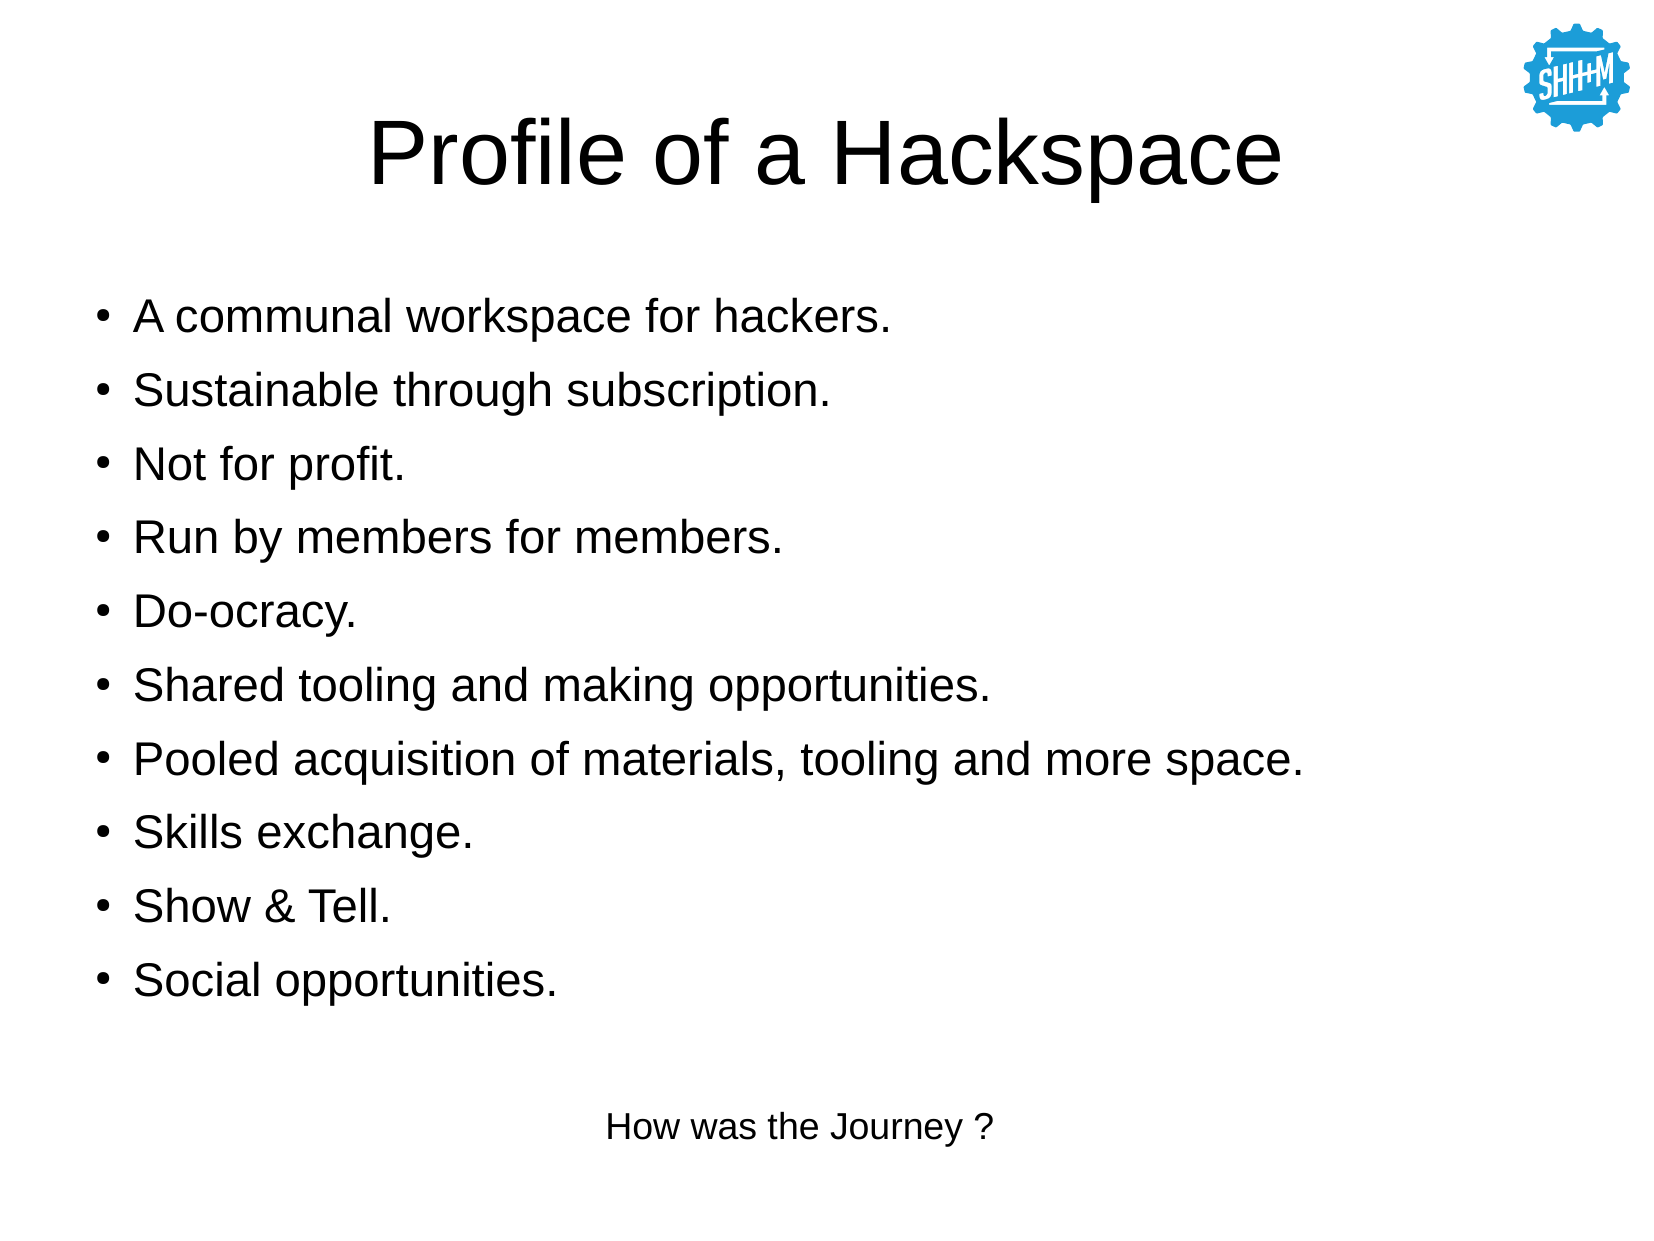

# Profile of a Hackspace
A communal workspace for hackers.
Sustainable through subscription.
Not for profit.
Run by members for members.
Do-ocracy.
Shared tooling and making opportunities.
Pooled acquisition of materials, tooling and more space.
Skills exchange.
Show & Tell.
Social opportunities.
How was the Journey ?